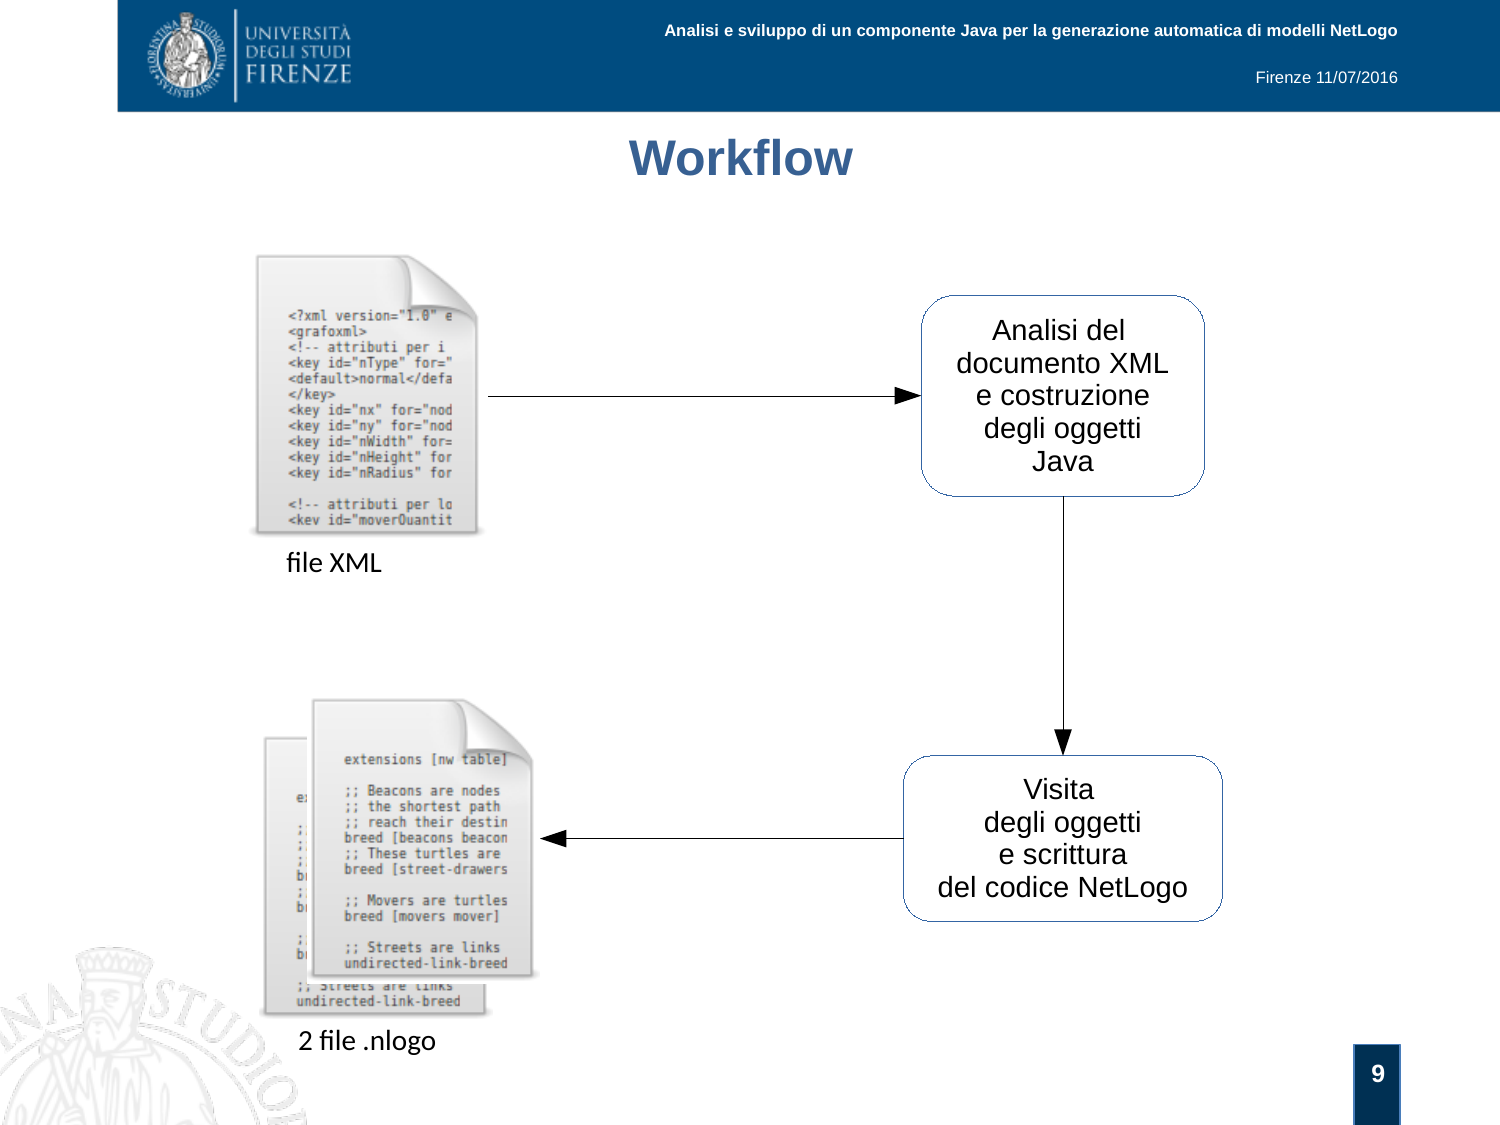

Analisi e sviluppo di un componente Java per la generazione automatica di modelli NetLogo
Firenze 11/07/2016
Workflow
Analisi del
documento XML
 e costruzione
degli oggetti
Java
file XML
Visita
degli oggetti
e scrittura
del codice NetLogo
2 file .nlogo